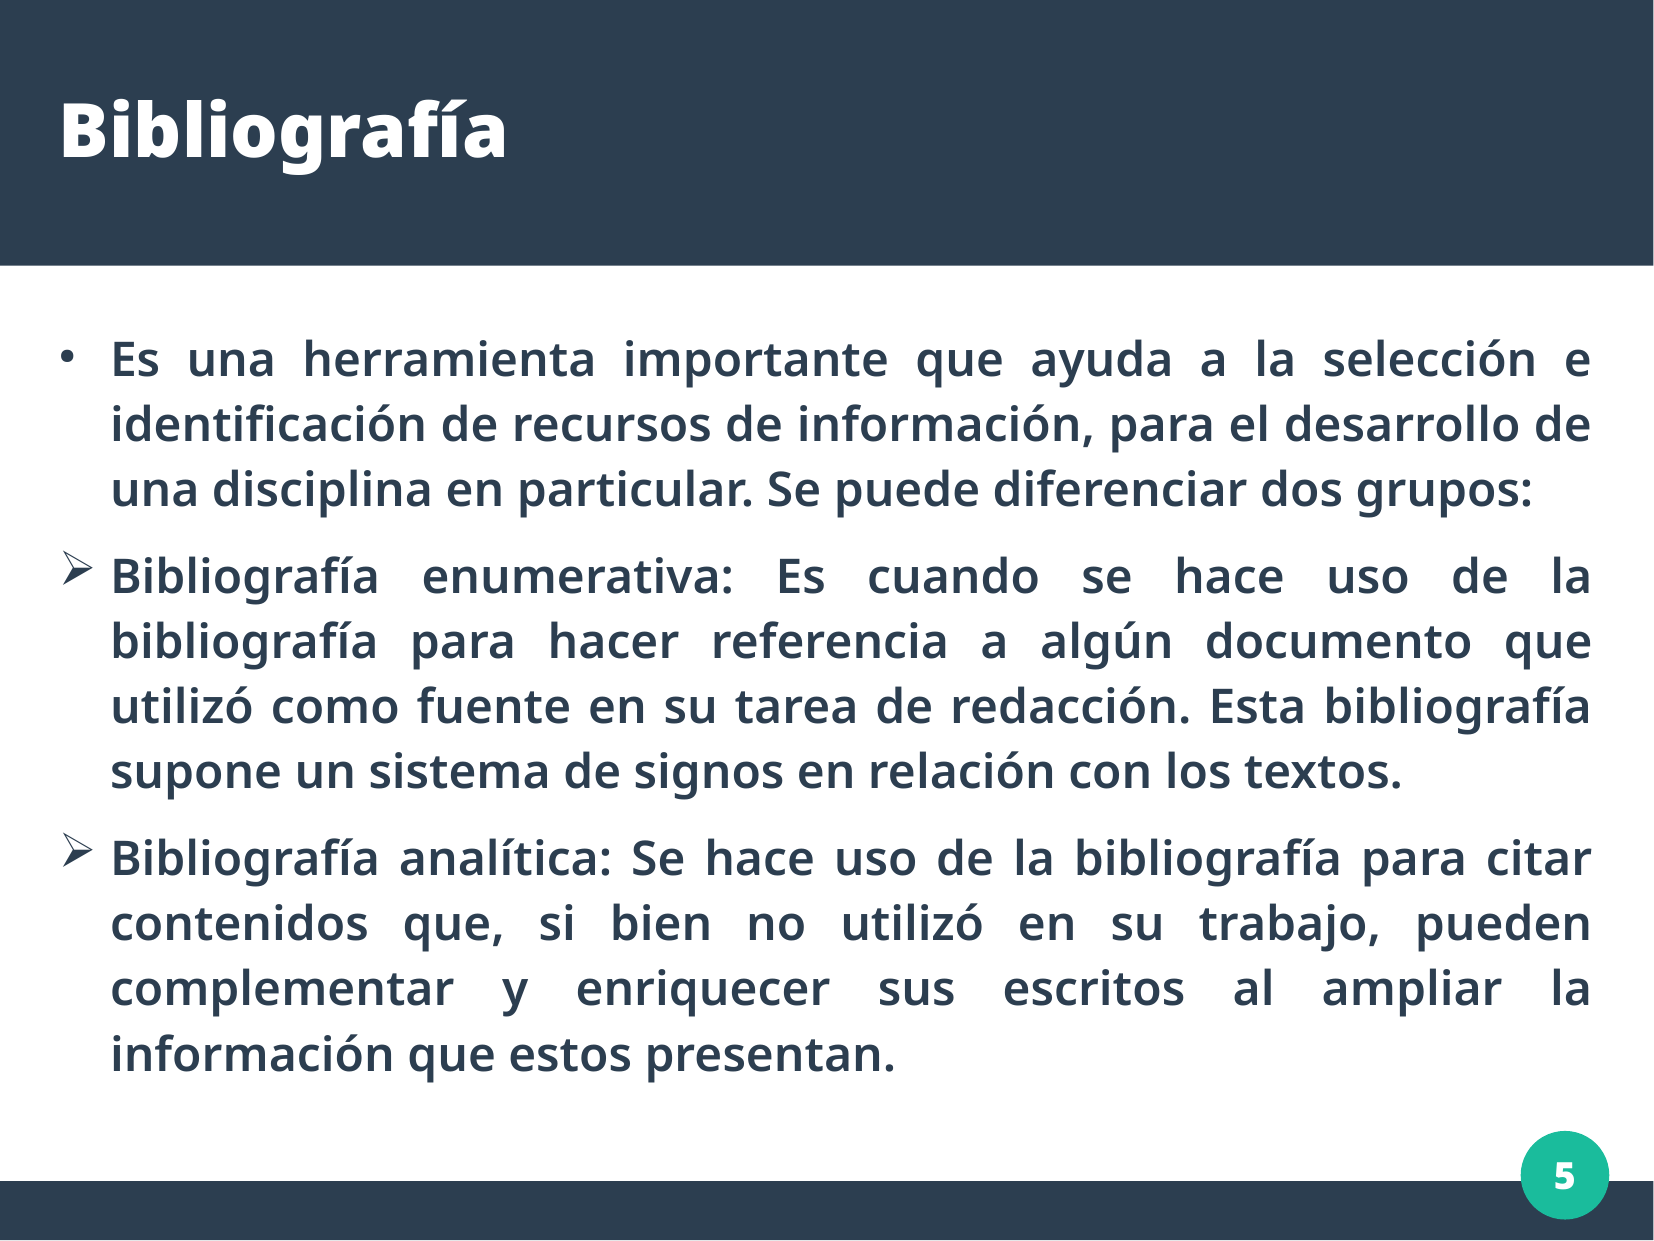

# Bibliografía
Es una herramienta importante que ayuda a la selección e identificación de recursos de información, para el desarrollo de una disciplina en particular. Se puede diferenciar dos grupos:
Bibliografía enumerativa: Es cuando se hace uso de la bibliografía para hacer referencia a algún documento que utilizó como fuente en su tarea de redacción. Esta bibliografía supone un sistema de signos en relación con los textos.
Bibliografía analítica: Se hace uso de la bibliografía para citar contenidos que, si bien no utilizó en su trabajo, pueden complementar y enriquecer sus escritos al ampliar la información que estos presentan.
5